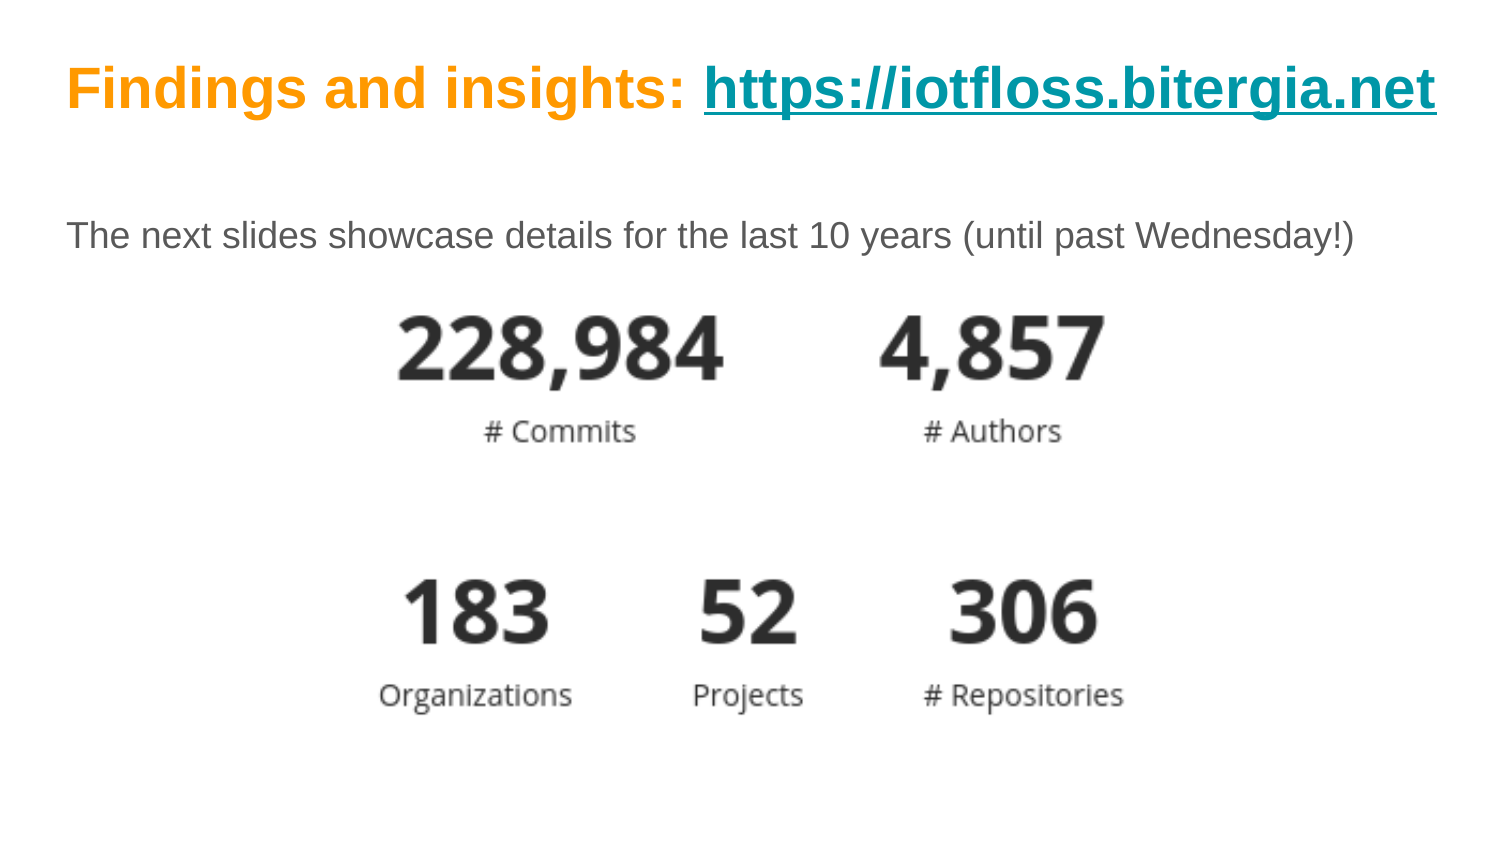

# Findings and insights: https://iotfloss.bitergia.net
The next slides showcase details for the last 10 years (until past Wednesday!)